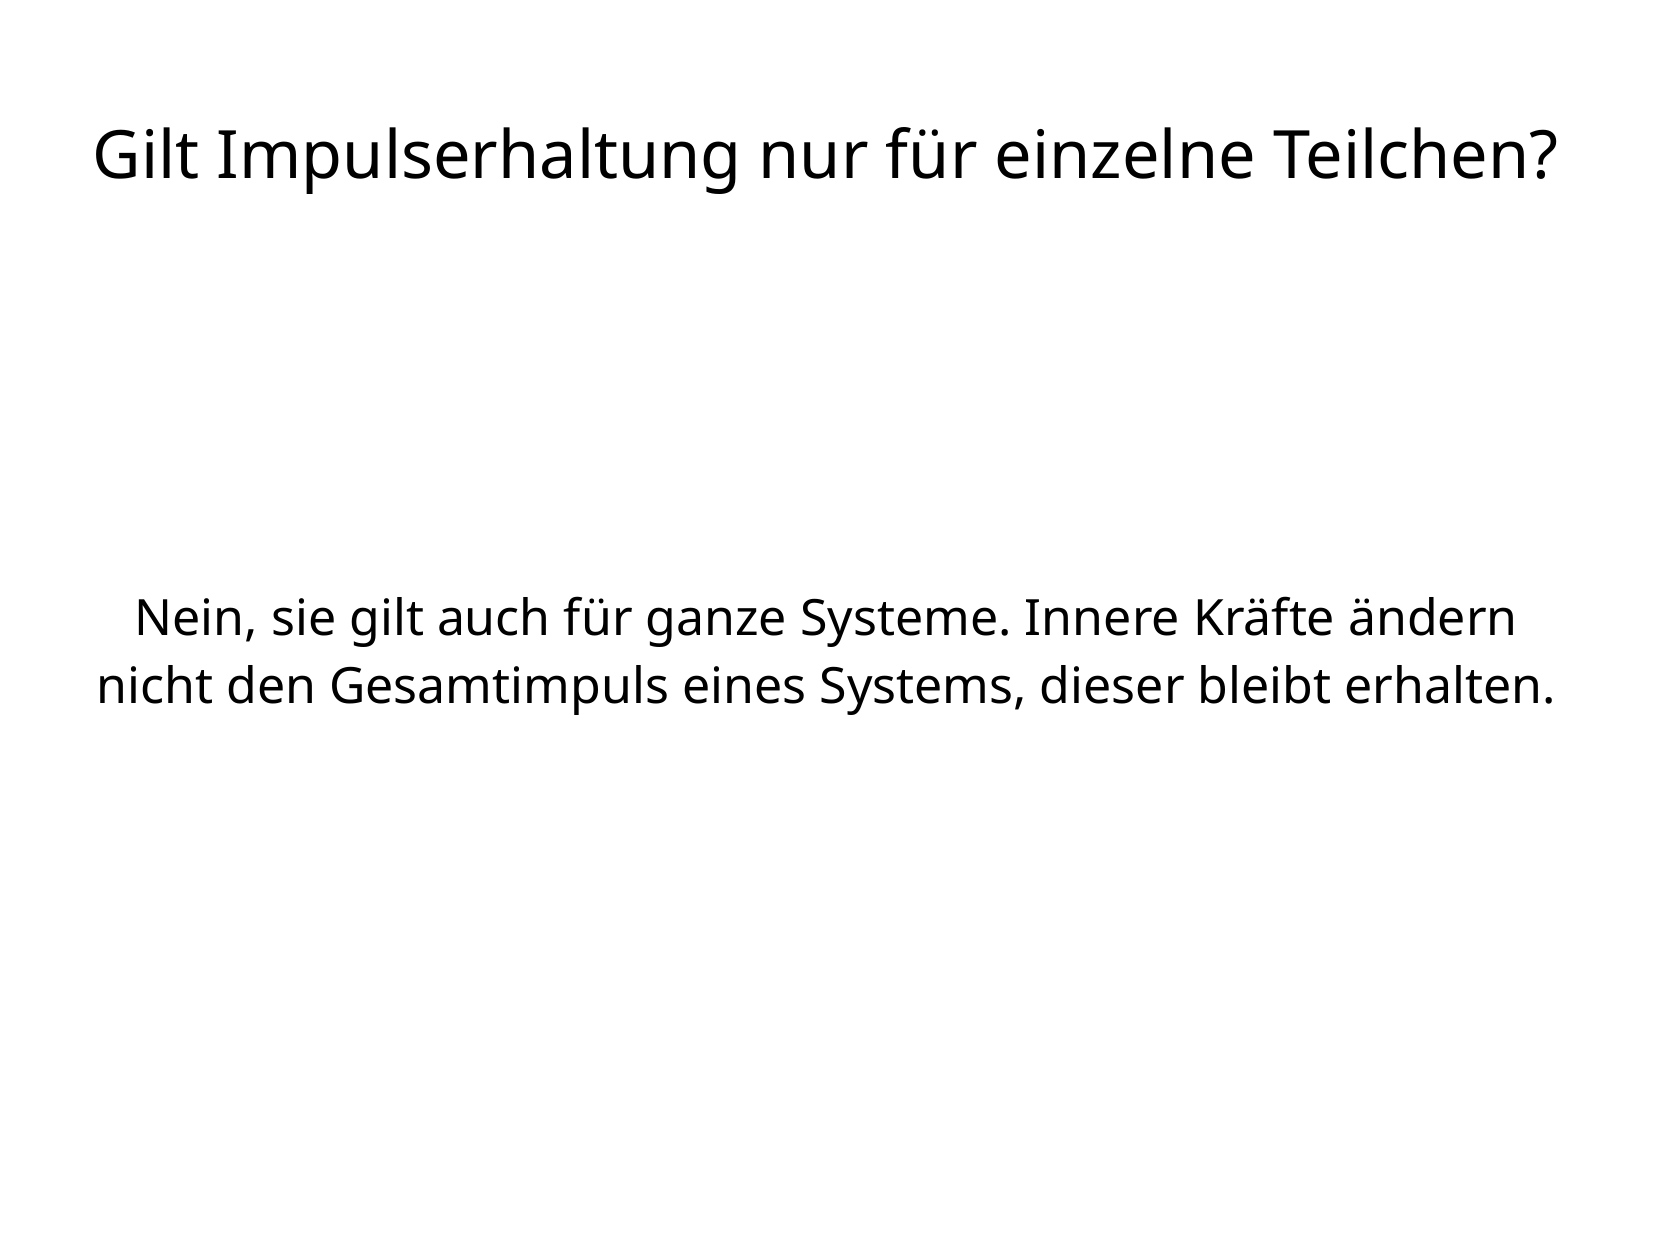

# Gilt Impulserhaltung nur für einzelne Teilchen?
Nein, sie gilt auch für ganze Systeme. Innere Kräfte ändern nicht den Gesamtimpuls eines Systems, dieser bleibt erhalten.